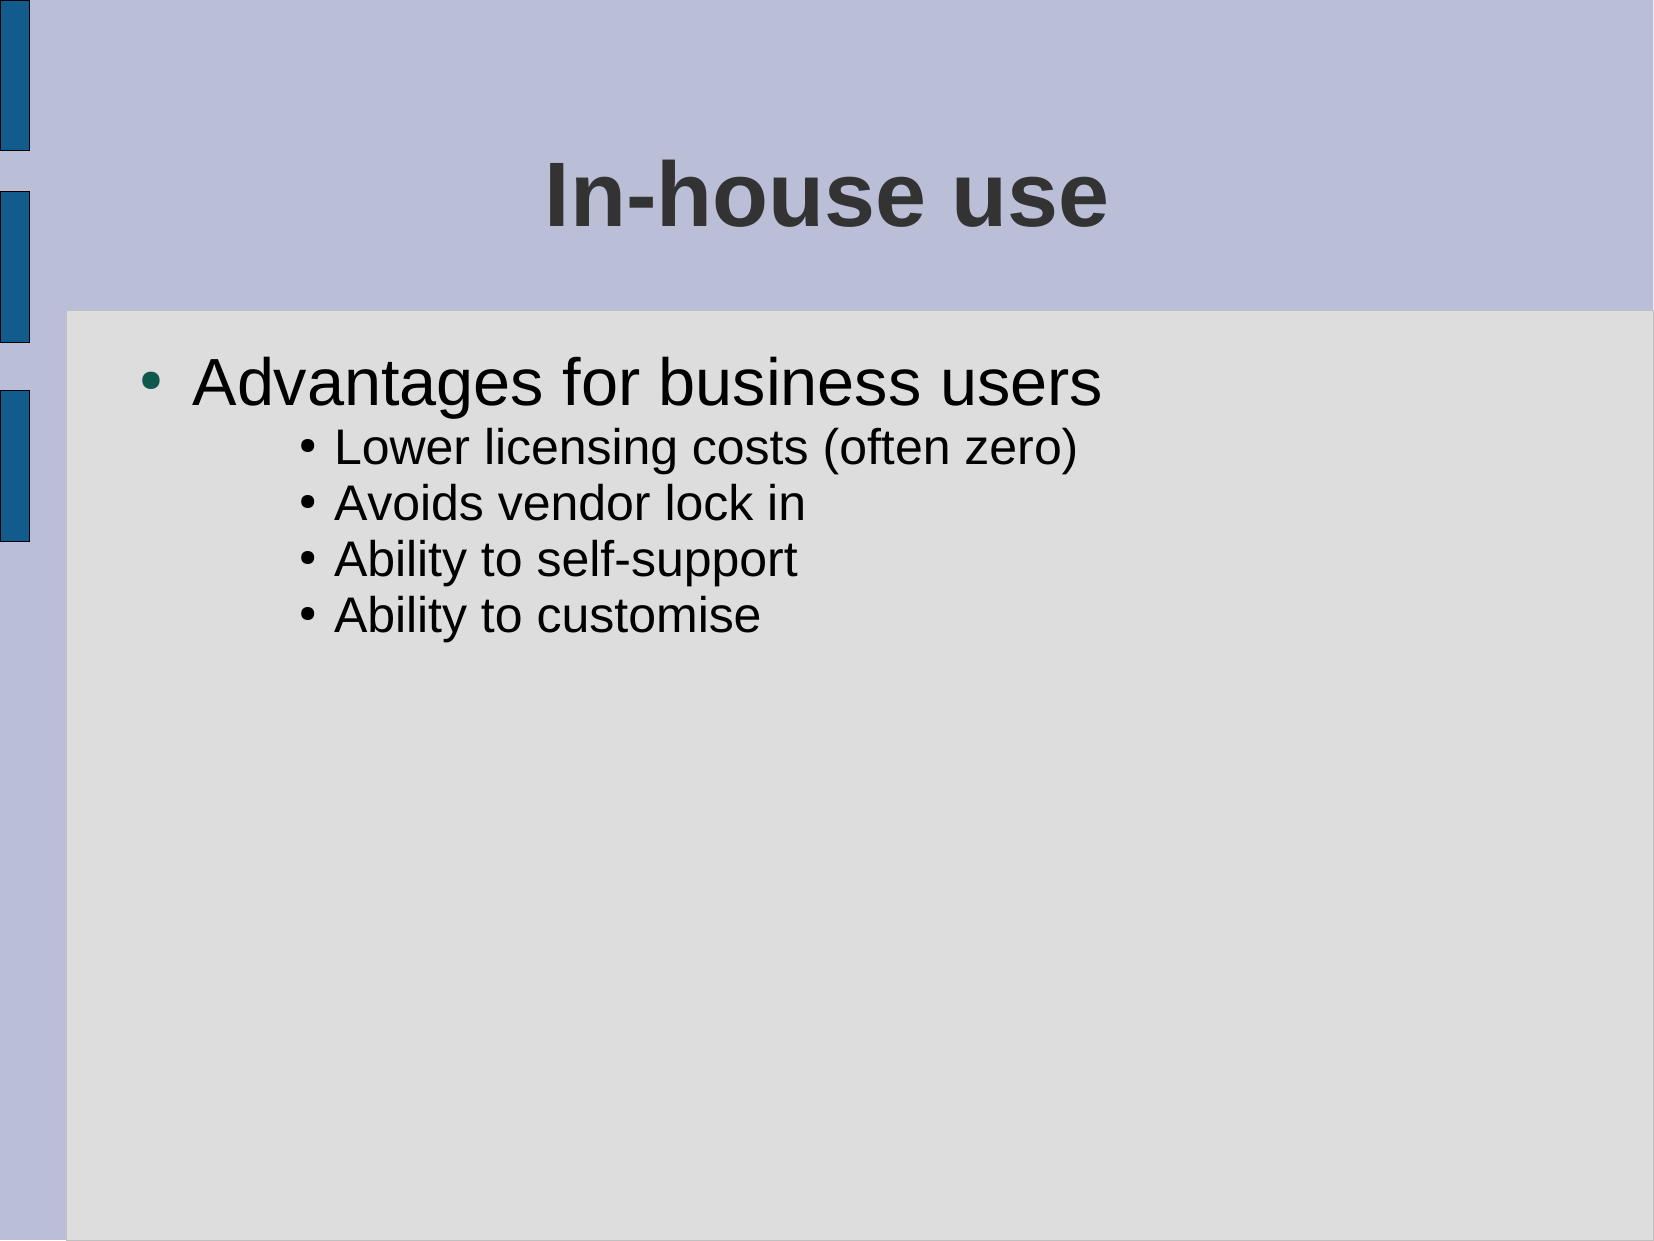

# In-house use
Advantages for business users
Lower licensing costs (often zero)
Avoids vendor lock in
Ability to self-support
Ability to customise